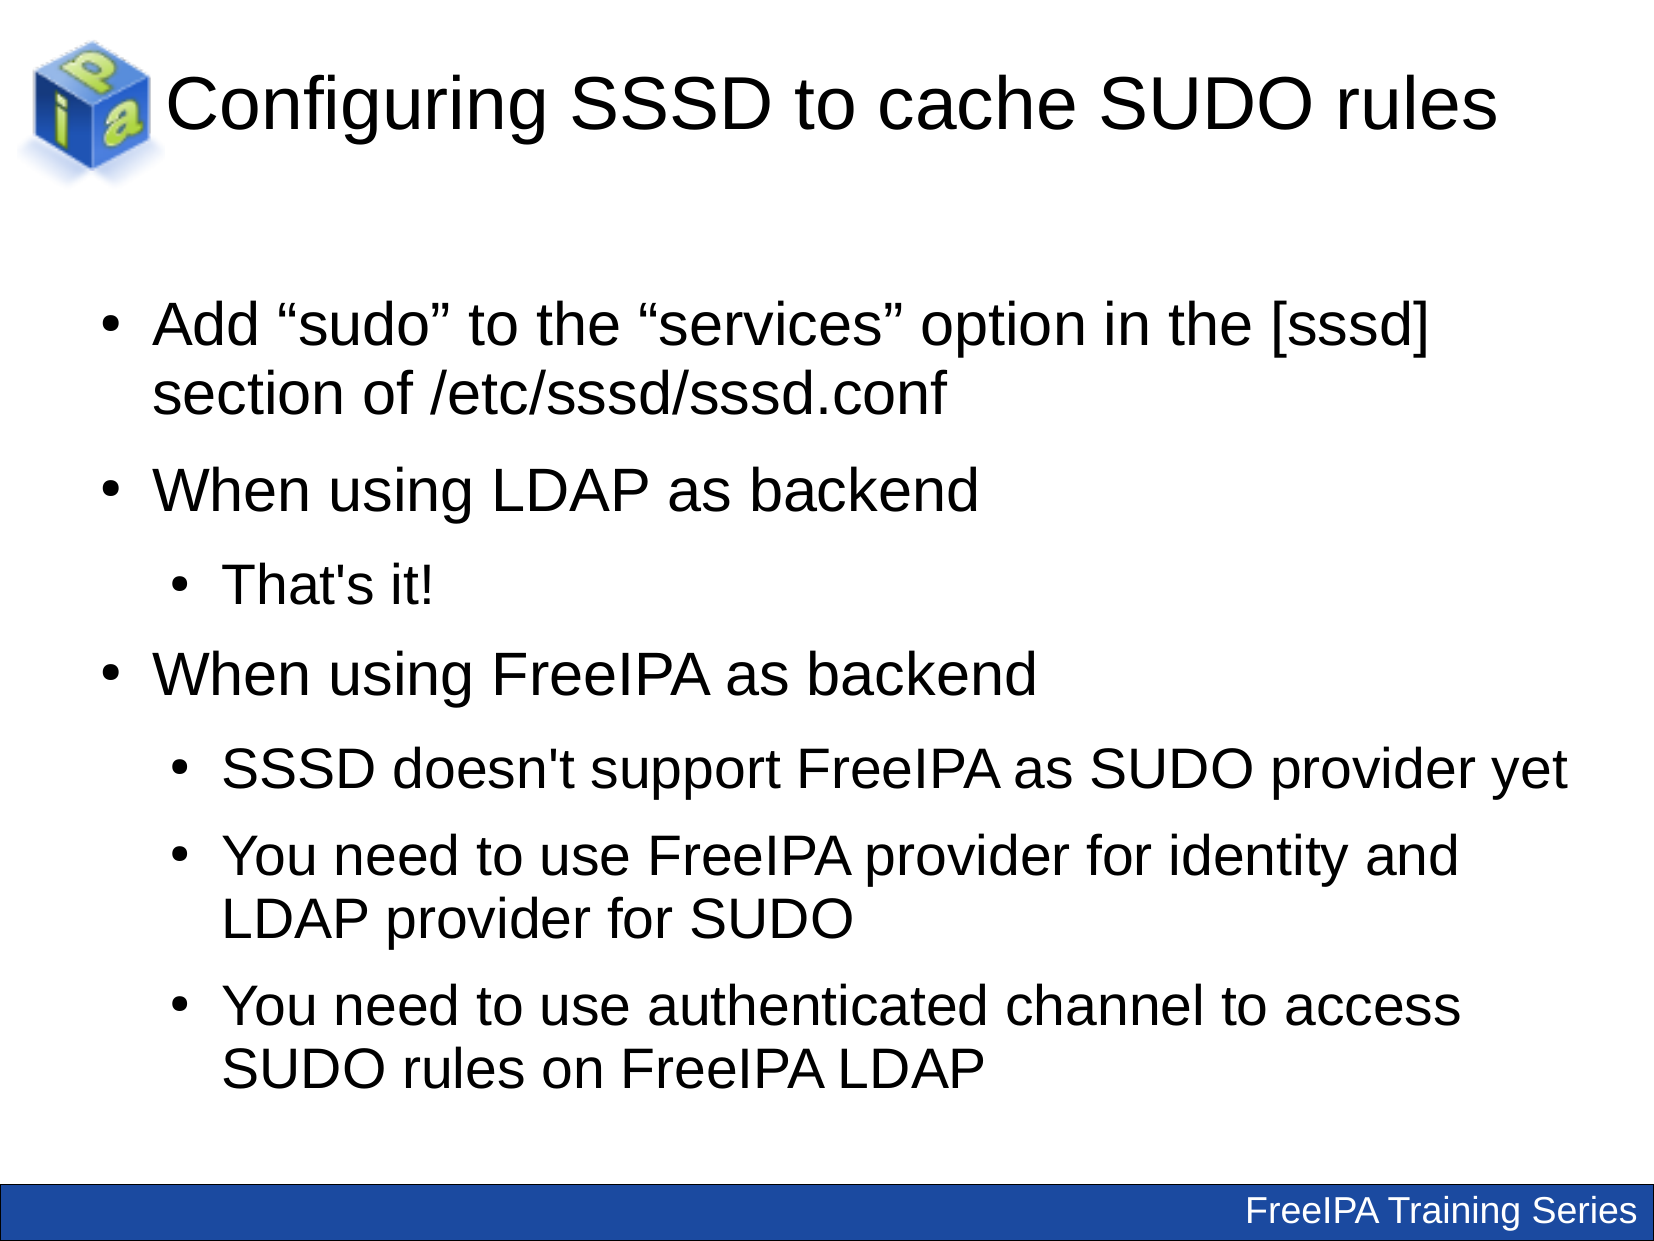

# Configuring SSSD to cache SUDO rules
Add “sudo” to the “services” option in the [sssd] section of /etc/sssd/sssd.conf
When using LDAP as backend
That's it!
When using FreeIPA as backend
SSSD doesn't support FreeIPA as SUDO provider yet
You need to use FreeIPA provider for identity and LDAP provider for SUDO
You need to use authenticated channel to access SUDO rules on FreeIPA LDAP